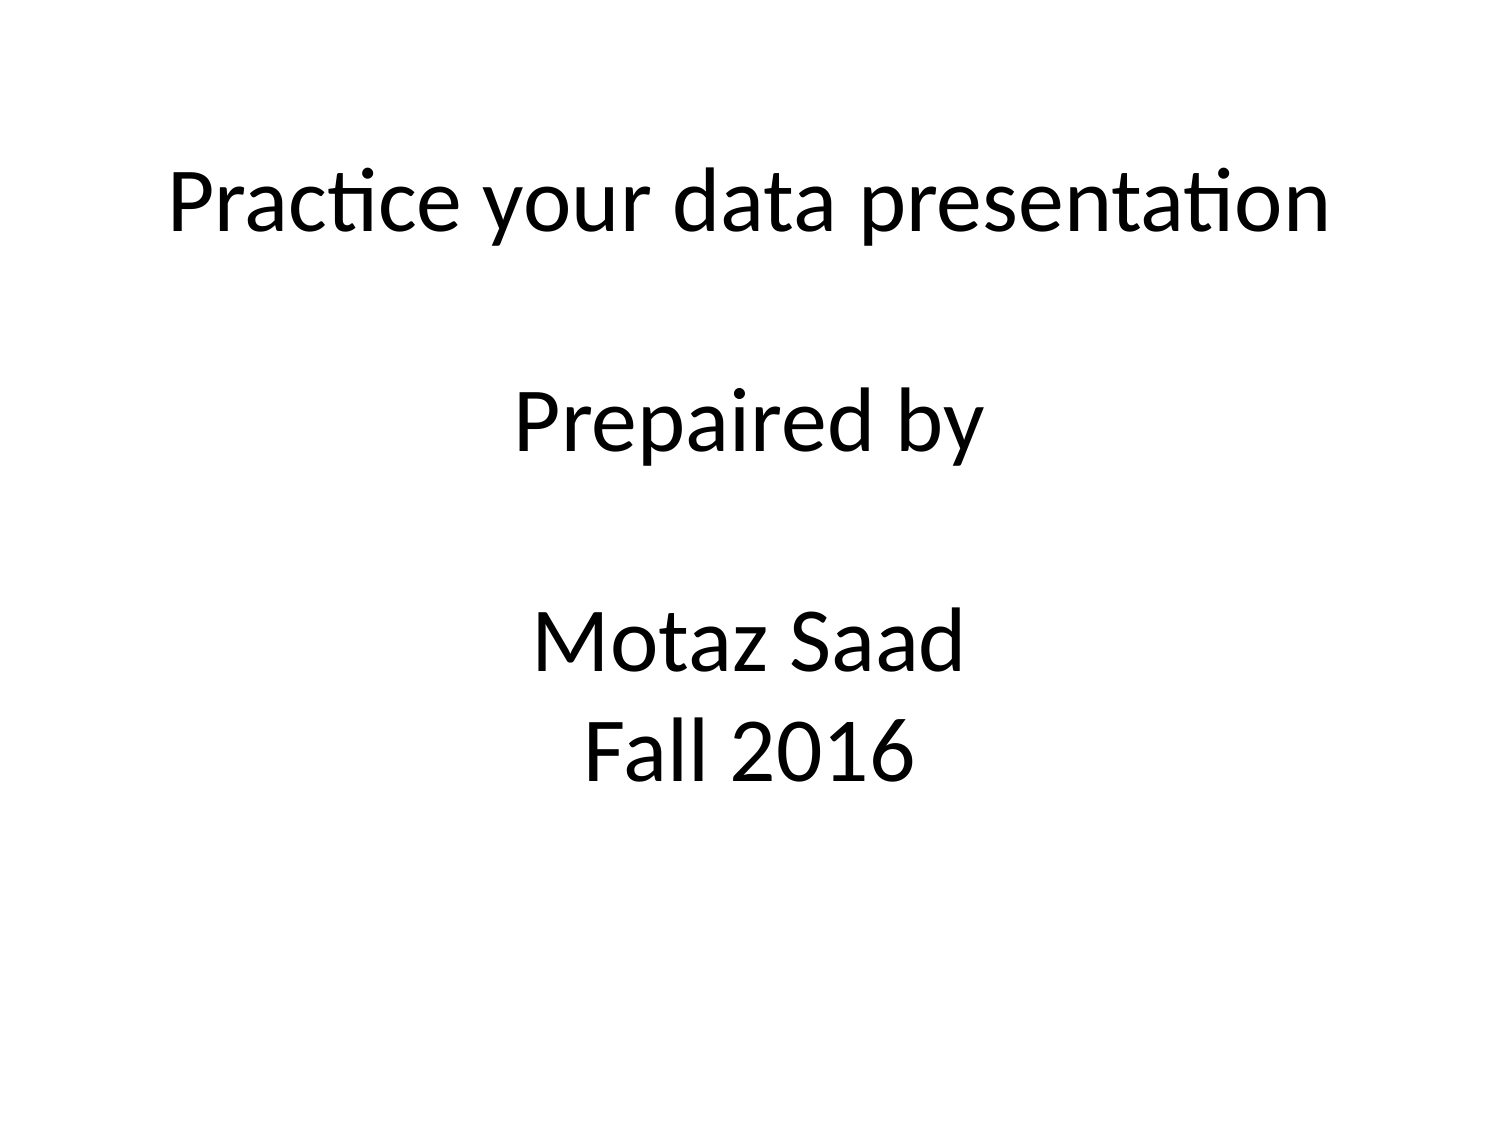

# Practice your data presentation Prepaired by Motaz Saad Fall 2016